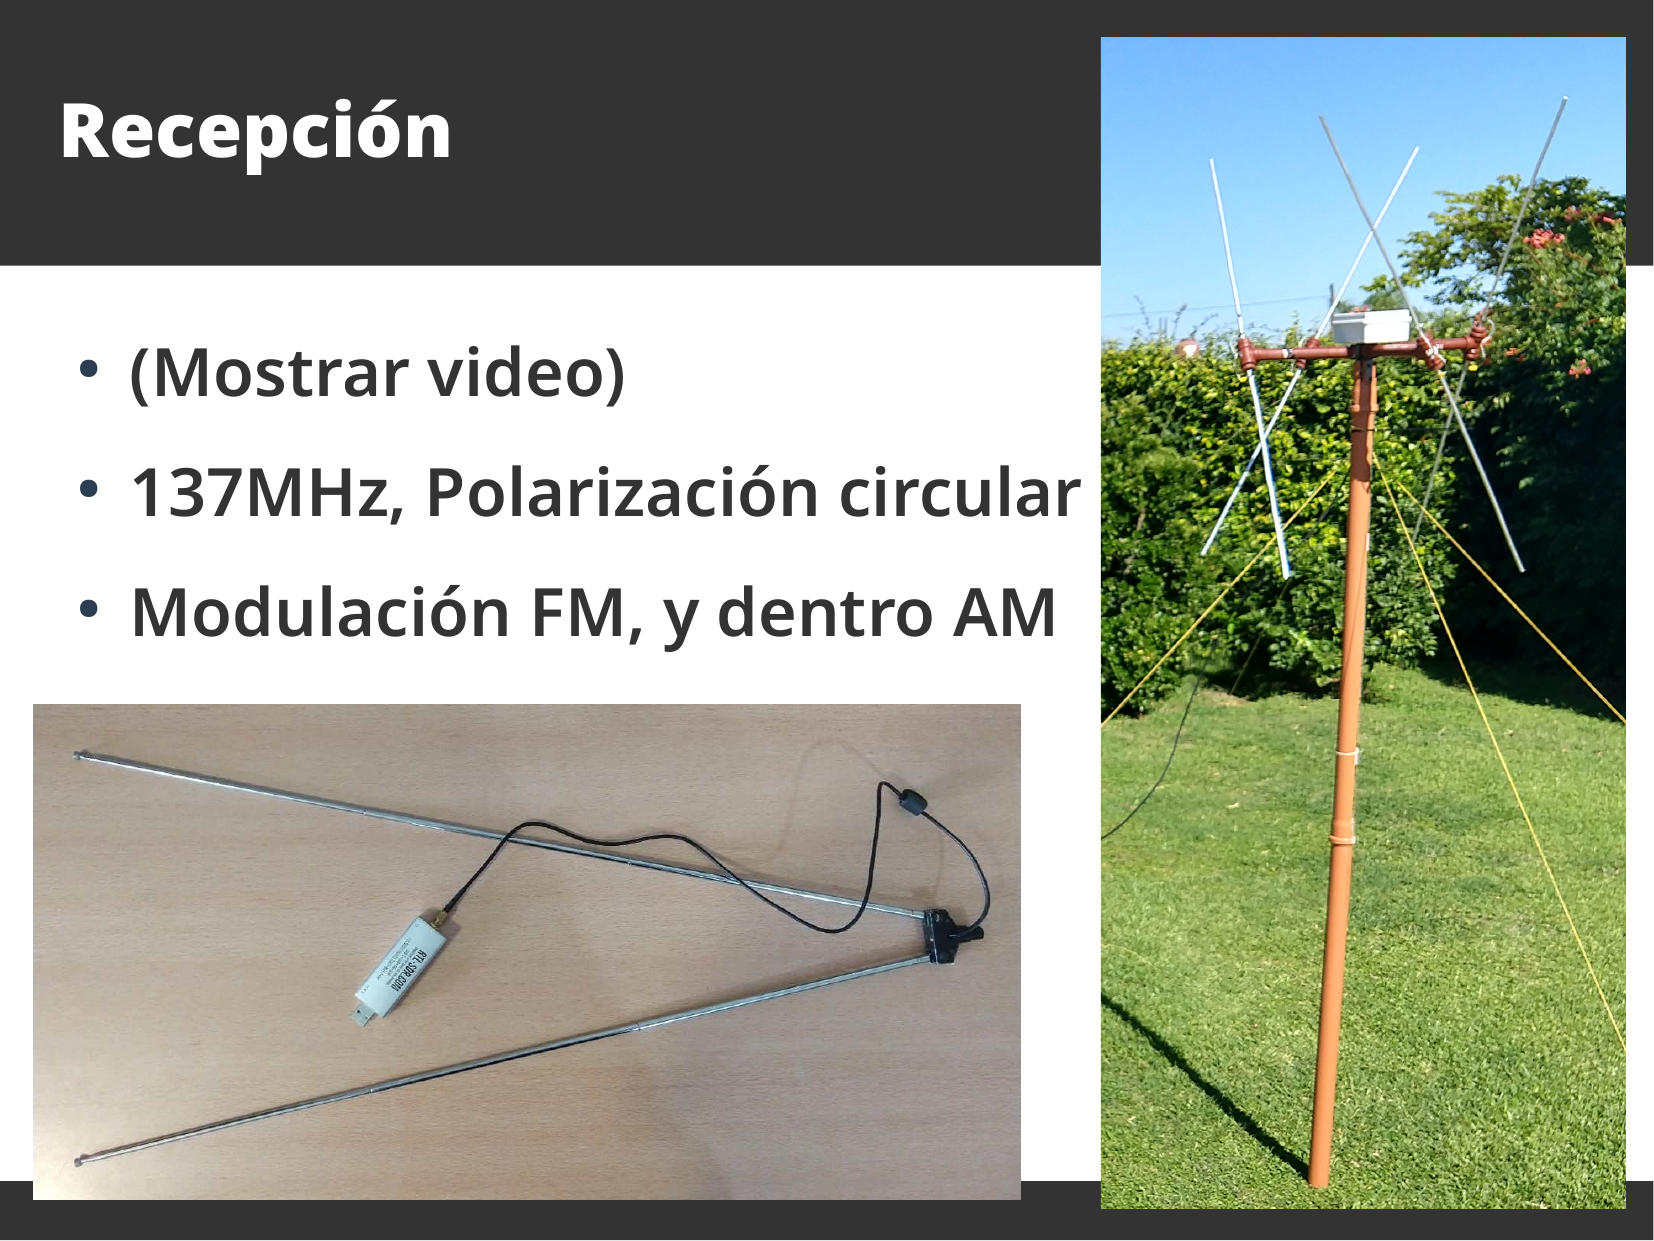

# Recepción
(Mostrar video)
137MHz, Polarización circular
Modulación FM, y dentro AM